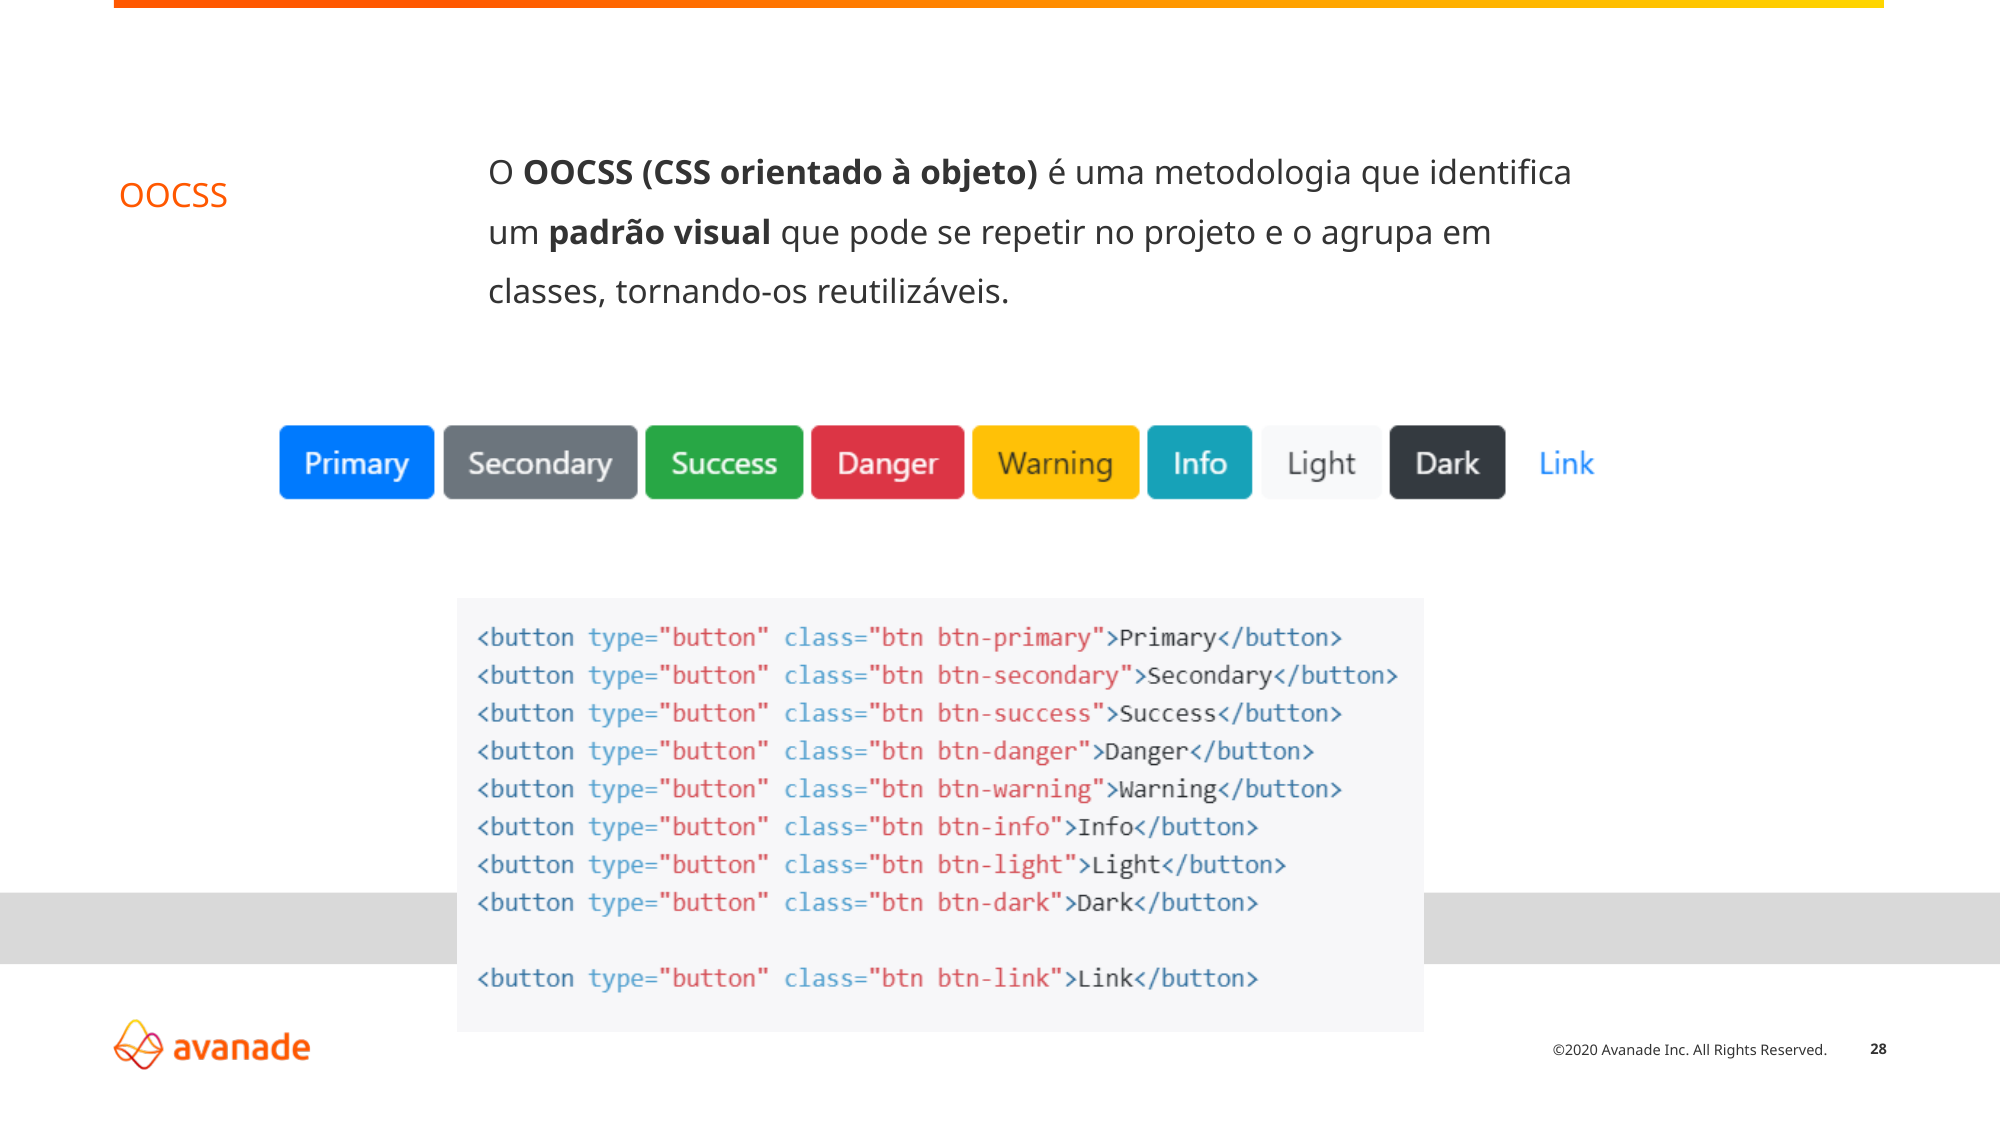

O OOCSS (CSS orientado à objeto) é uma metodologia que identifica um padrão visual que pode se repetir no projeto e o agrupa em classes, tornando-os reutilizáveis.
OOCSS